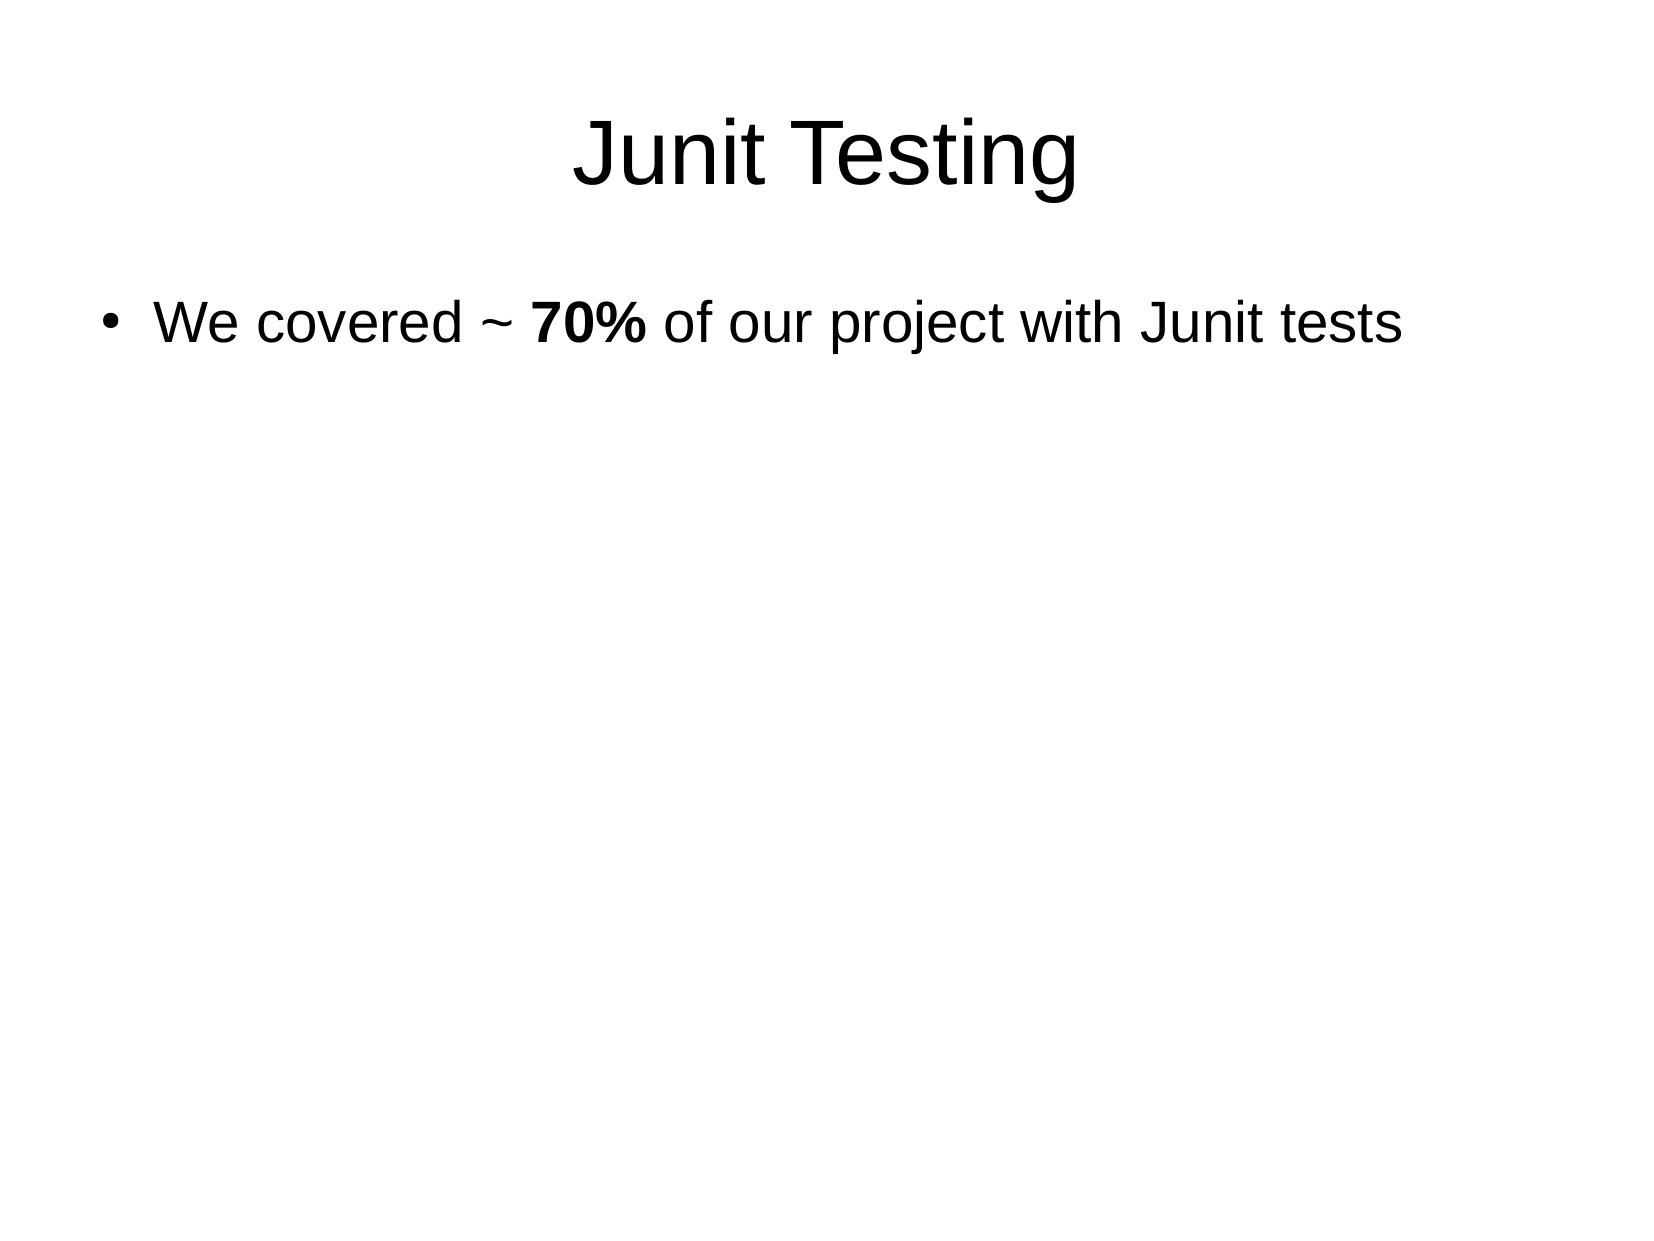

# Junit Testing
We covered ~ 70% of our project with Junit tests